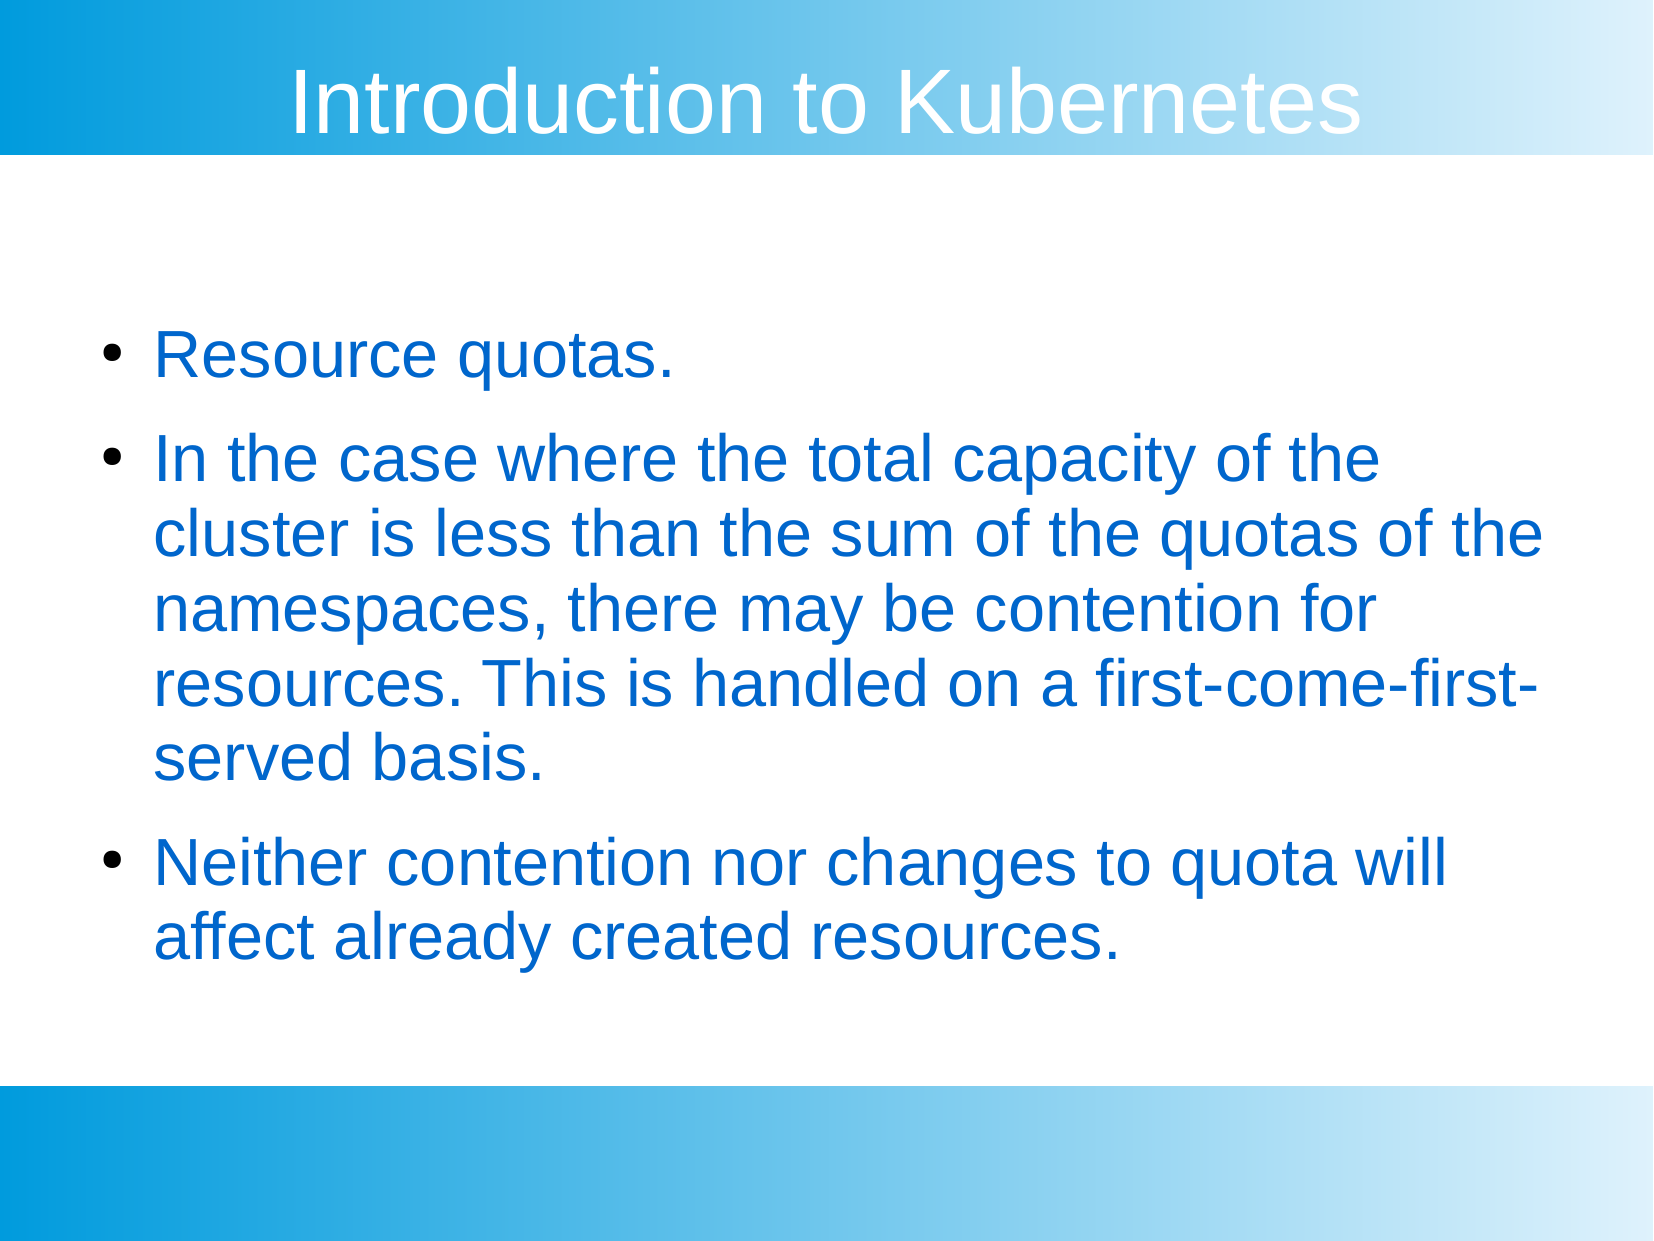

# Introduction to Kubernetes
Resource quotas.
In the case where the total capacity of the cluster is less than the sum of the quotas of the namespaces, there may be contention for resources. This is handled on a first-come-first-served basis.
Neither contention nor changes to quota will affect already created resources.